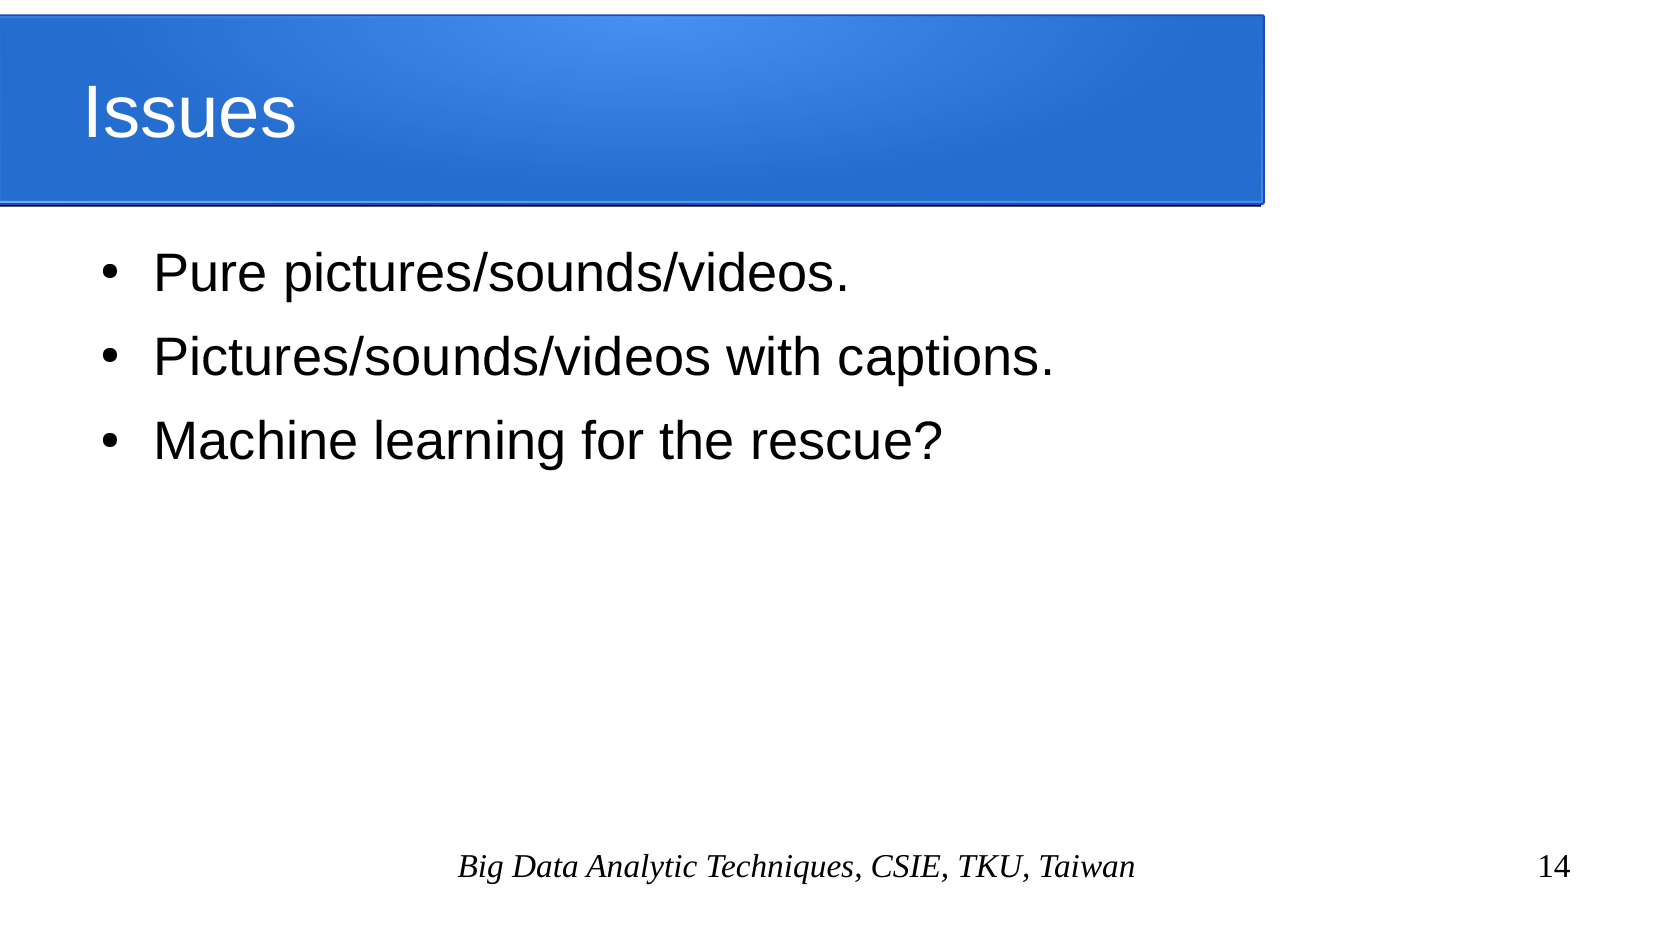

# Issues
Pure pictures/sounds/videos.
Pictures/sounds/videos with captions.
Machine learning for the rescue?
Big Data Analytic Techniques, CSIE, TKU, Taiwan
14